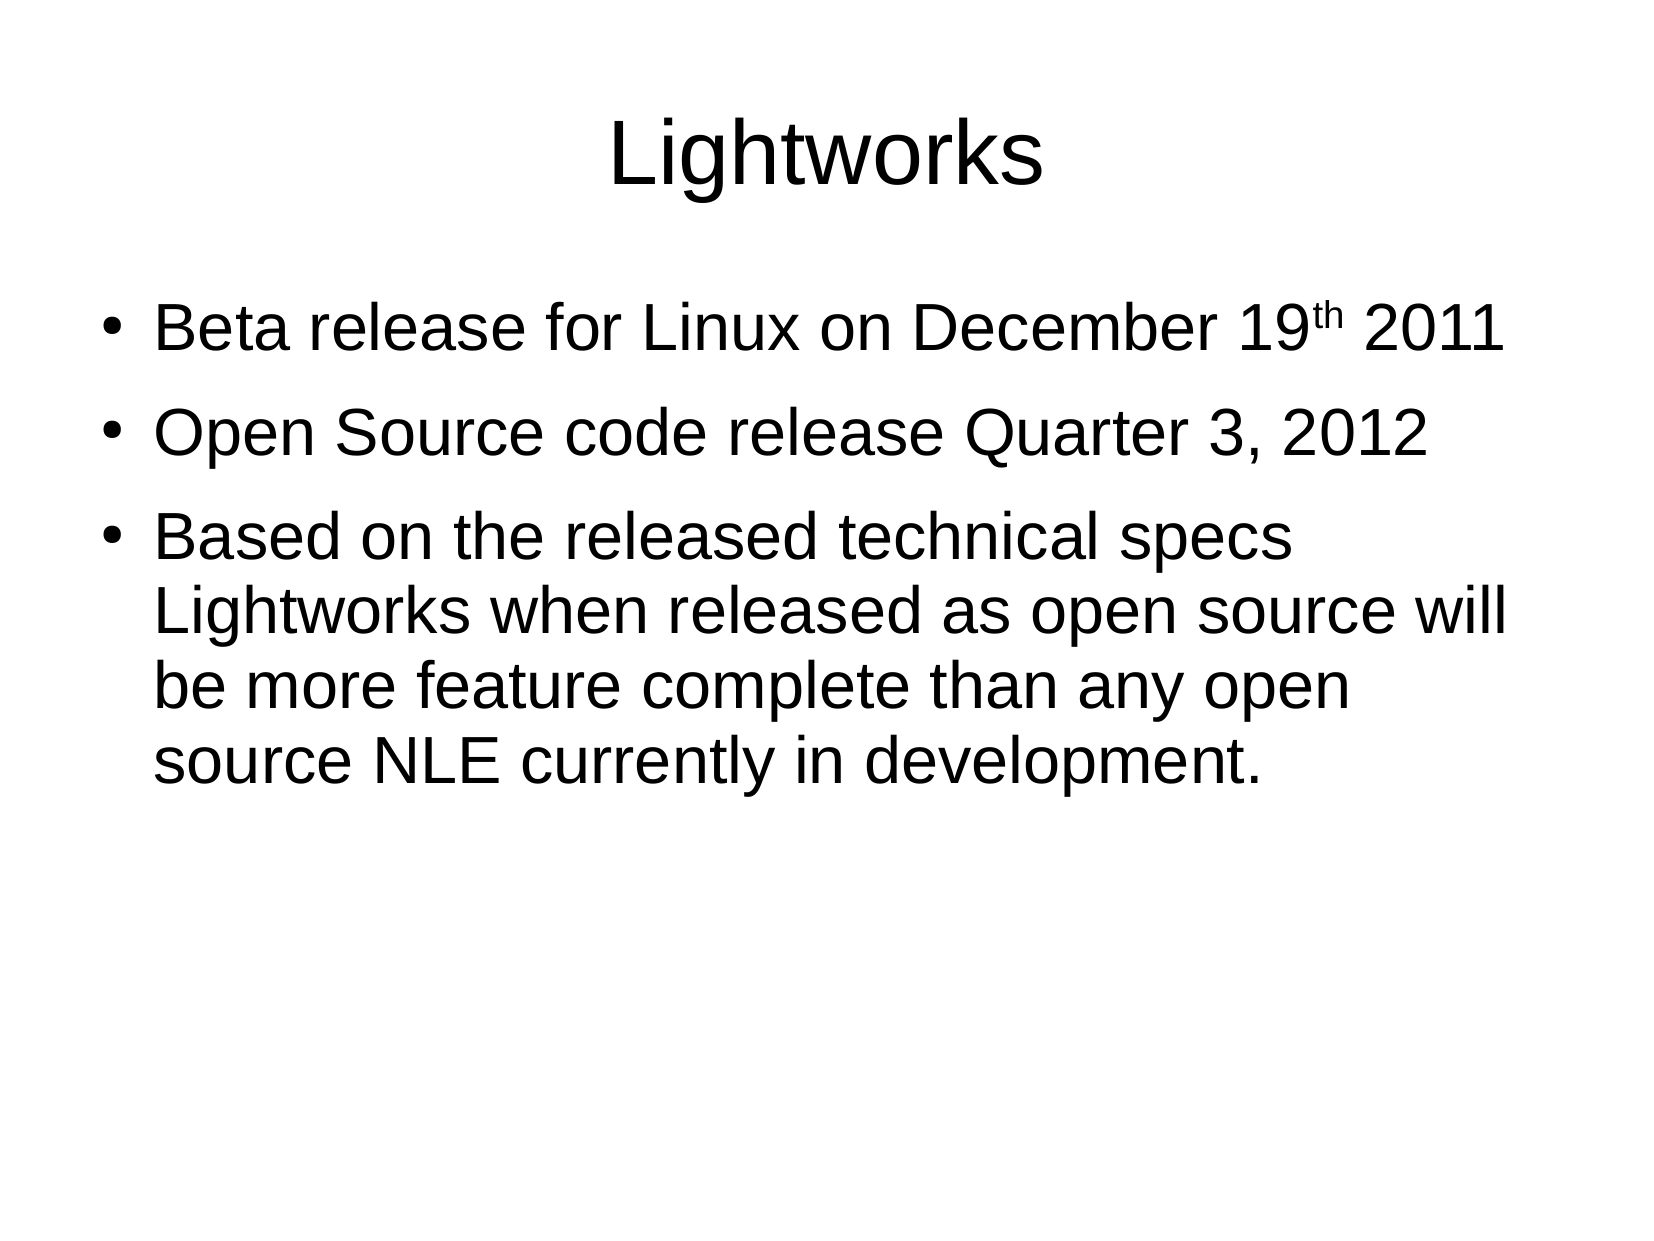

# Lightworks
Beta release for Linux on December 19th 2011
Open Source code release Quarter 3, 2012
Based on the released technical specs Lightworks when released as open source will be more feature complete than any open source NLE currently in development.